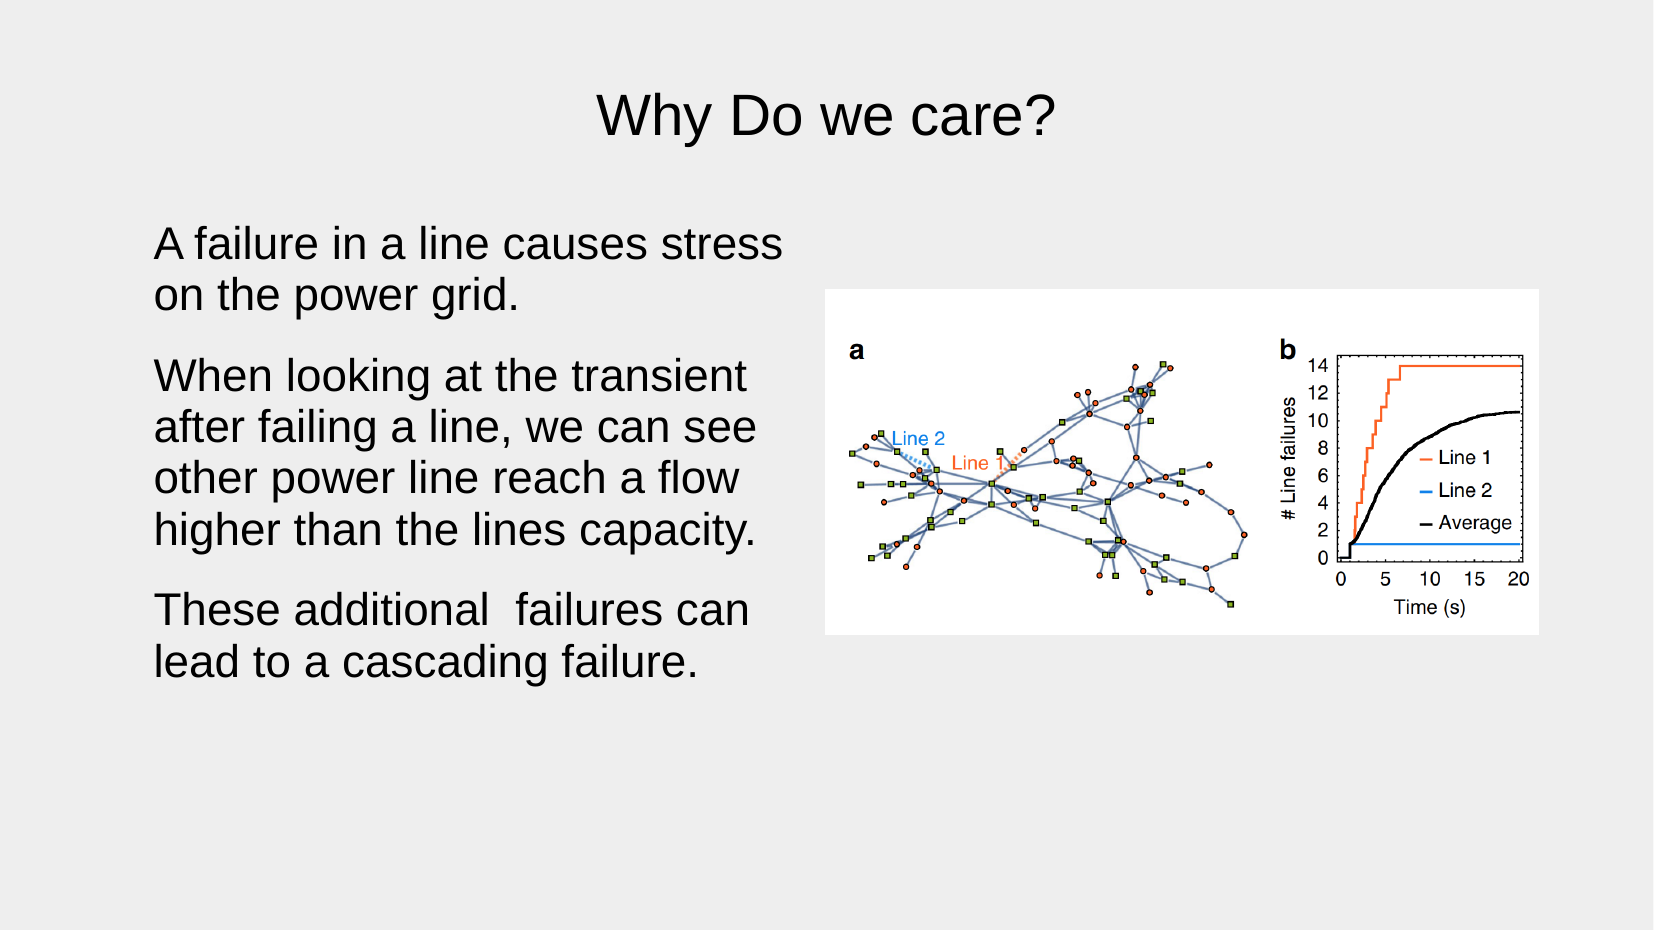

# Why Do we care?
A failure in a line causes stress on the power grid.
When looking at the transient after failing a line, we can see other power line reach a flow higher than the lines capacity.
These additional failures can lead to a cascading failure.